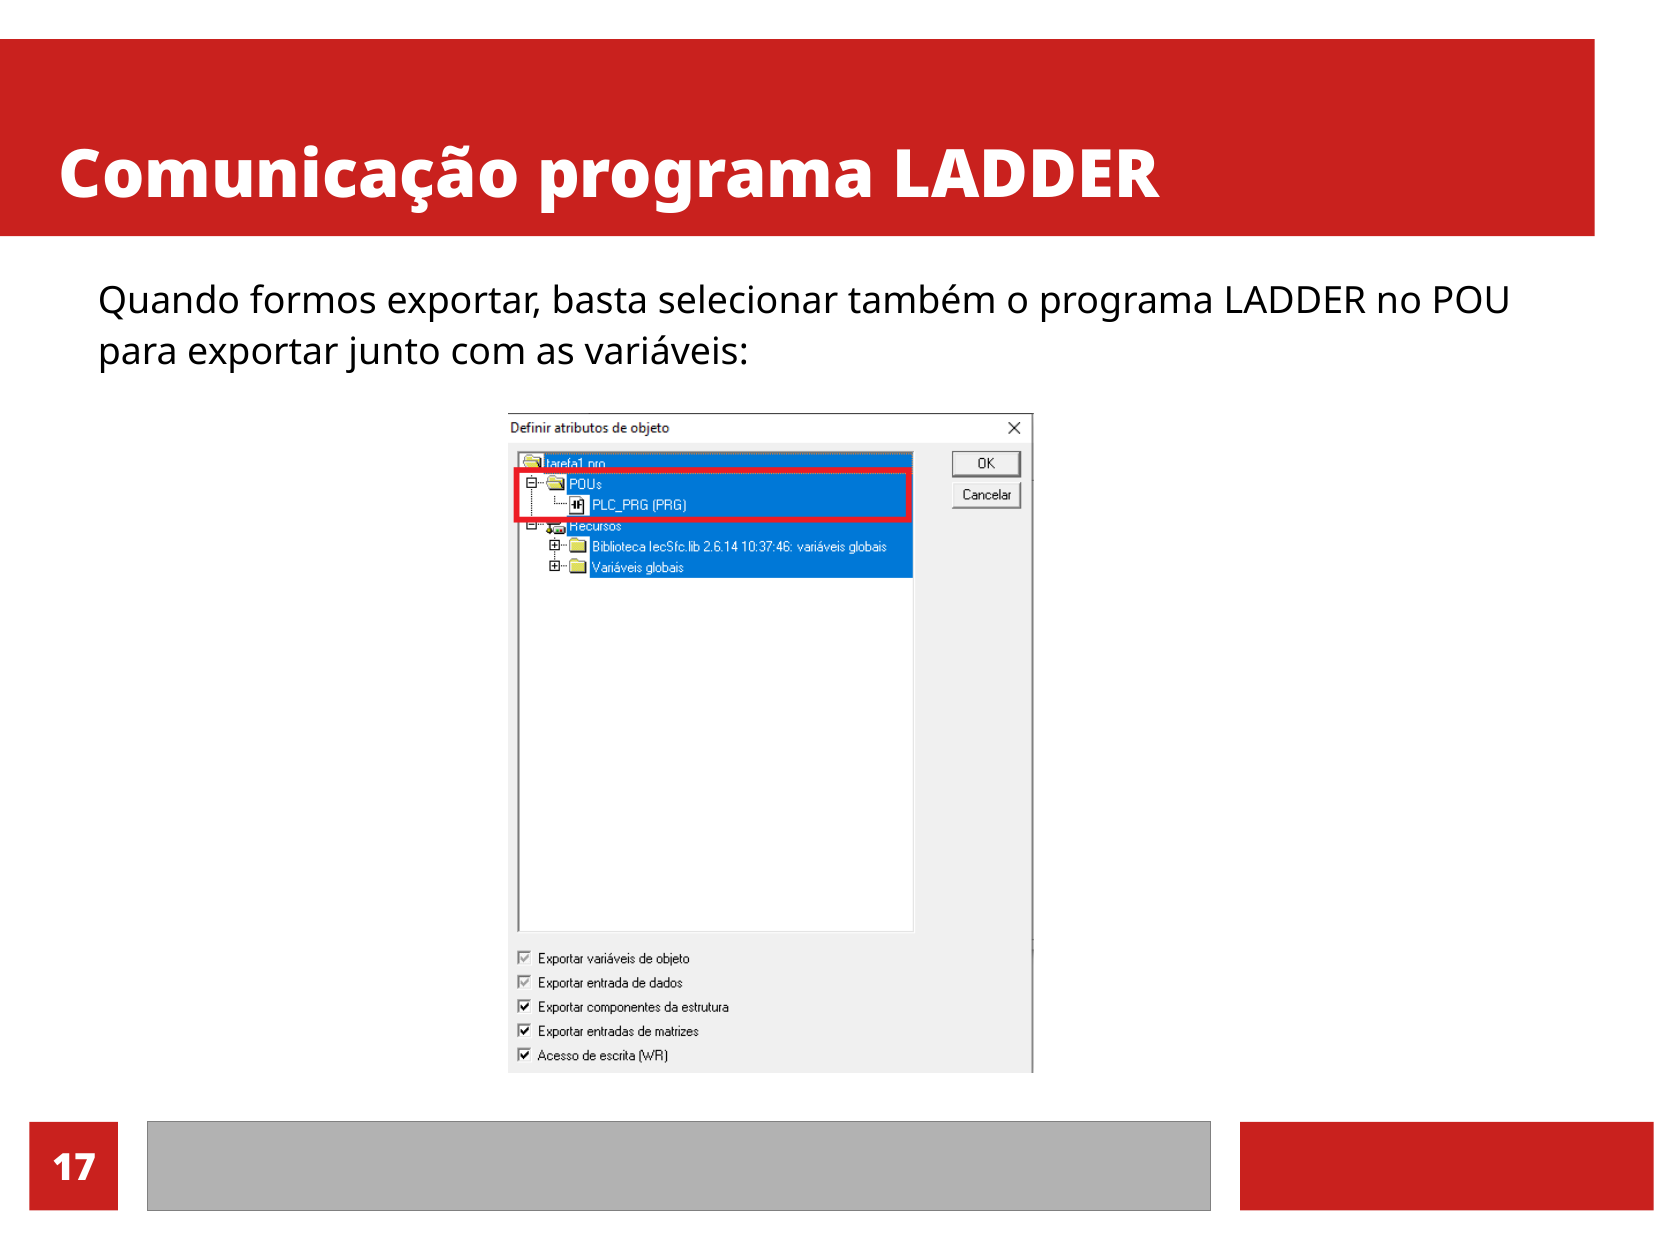

# Comunicação programa LADDER
Quando formos exportar, basta selecionar também o programa LADDER no POU para exportar junto com as variáveis:
17